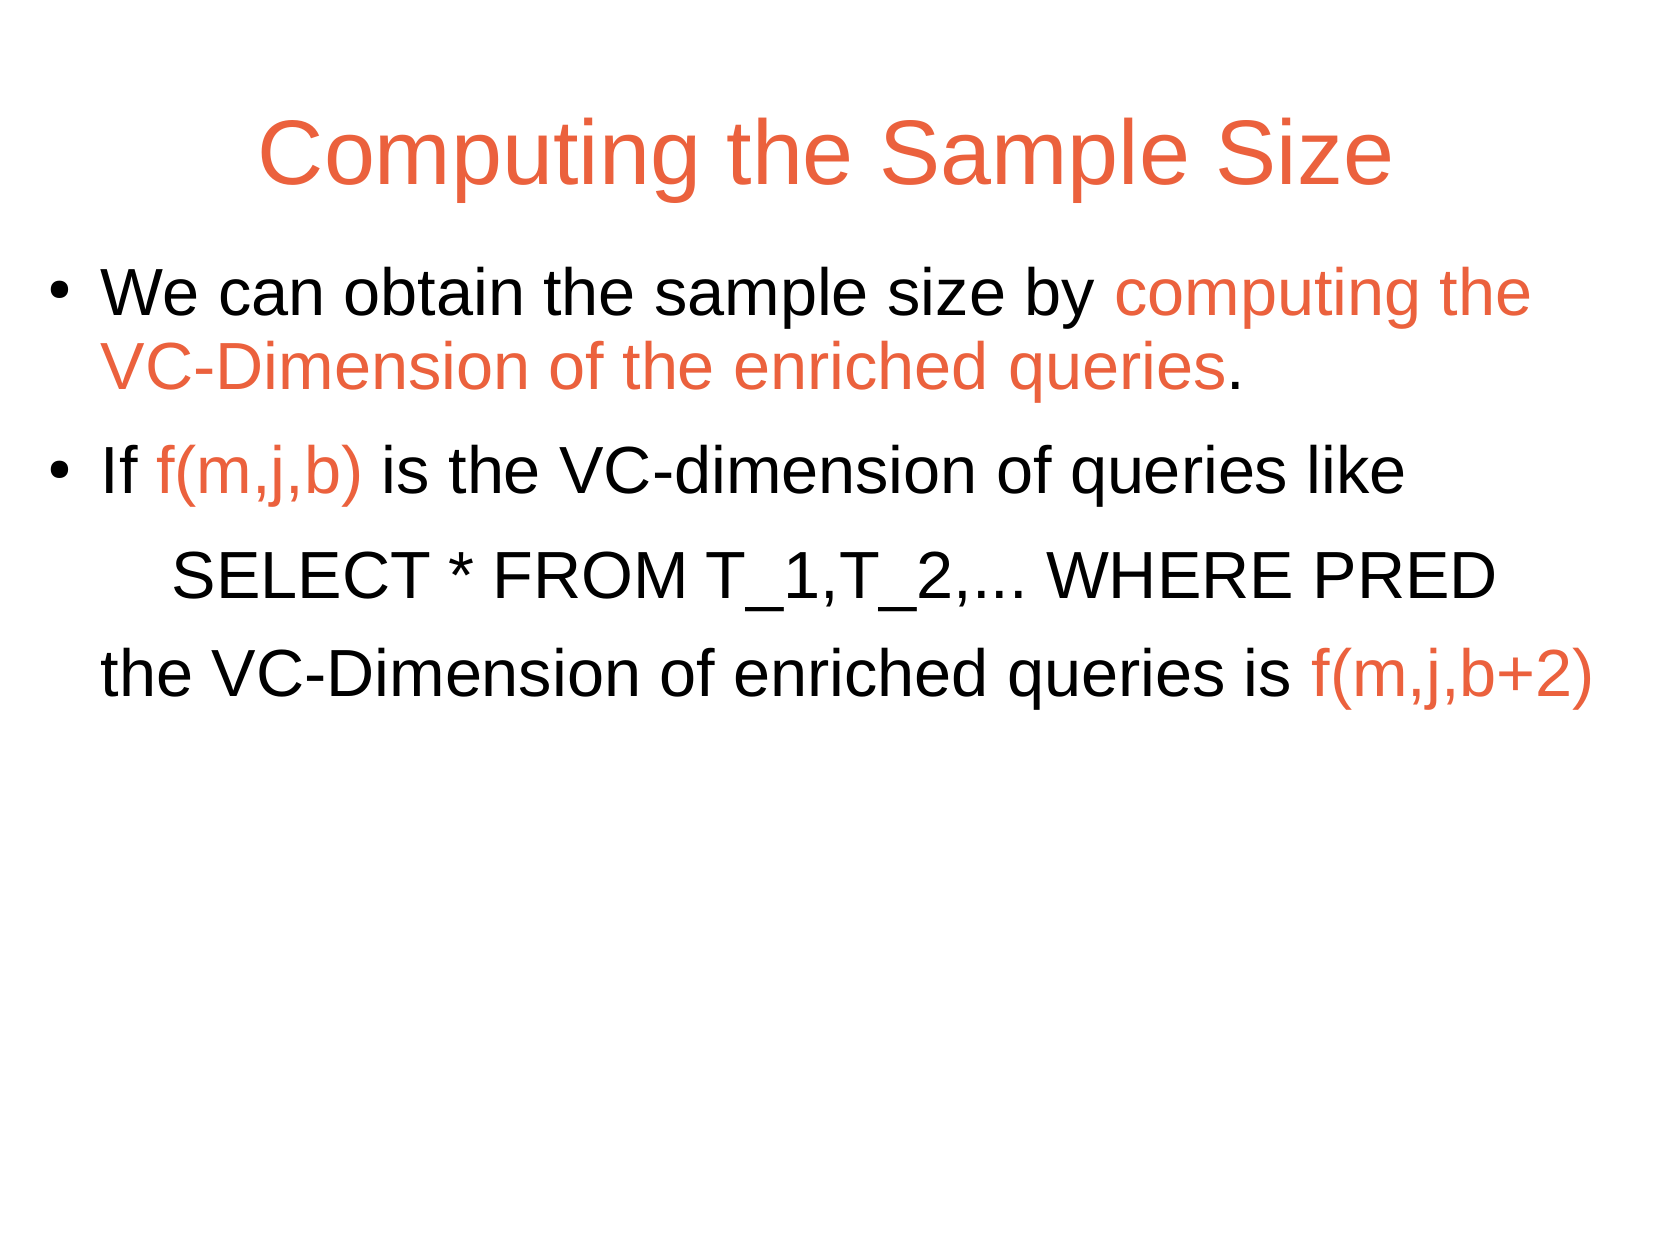

# Computing the Sample Size
We can obtain the sample size by computing the VC-Dimension of the enriched queries.
If f(m,j,b) is the VC-dimension of queries like
SELECT * FROM T_1,T_2,... WHERE PRED
the VC-Dimension of enriched queries is f(m,j,b+2)